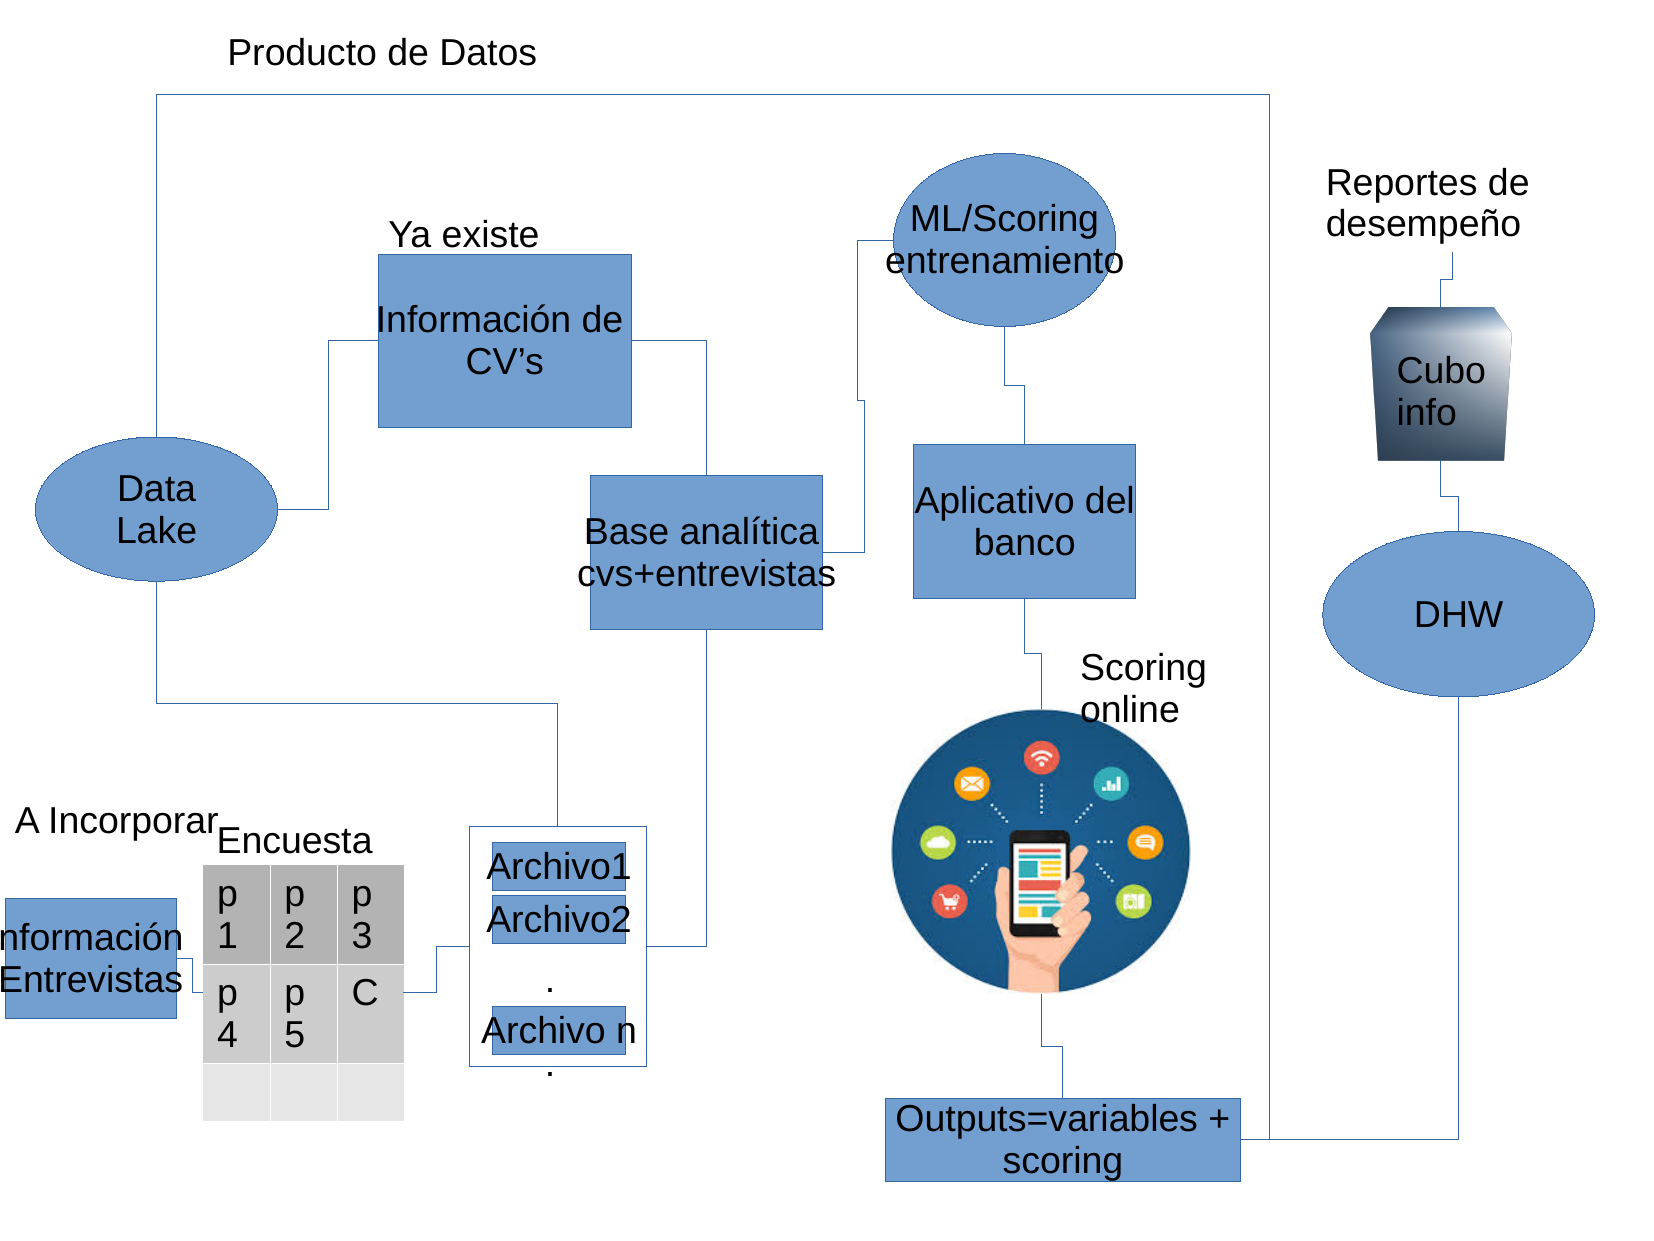

Producto de Datos
ML/Scoring
entrenamiento
Reportes de desempeño
Ya existe
Información de
CV’s
Cubo info
Data Lake
Aplicativo del
banco
Base analítica
cvs+entrevistas
DHW
Scoring online
A Incorporar
Encuesta
Archivo1
| p1 | p2 | p3 |
| --- | --- | --- |
| p4 | p5 | C |
| | | |
Archivo2
Información
Entrevistas
.
.
.
Archivo n
Outputs=variables +
scoring